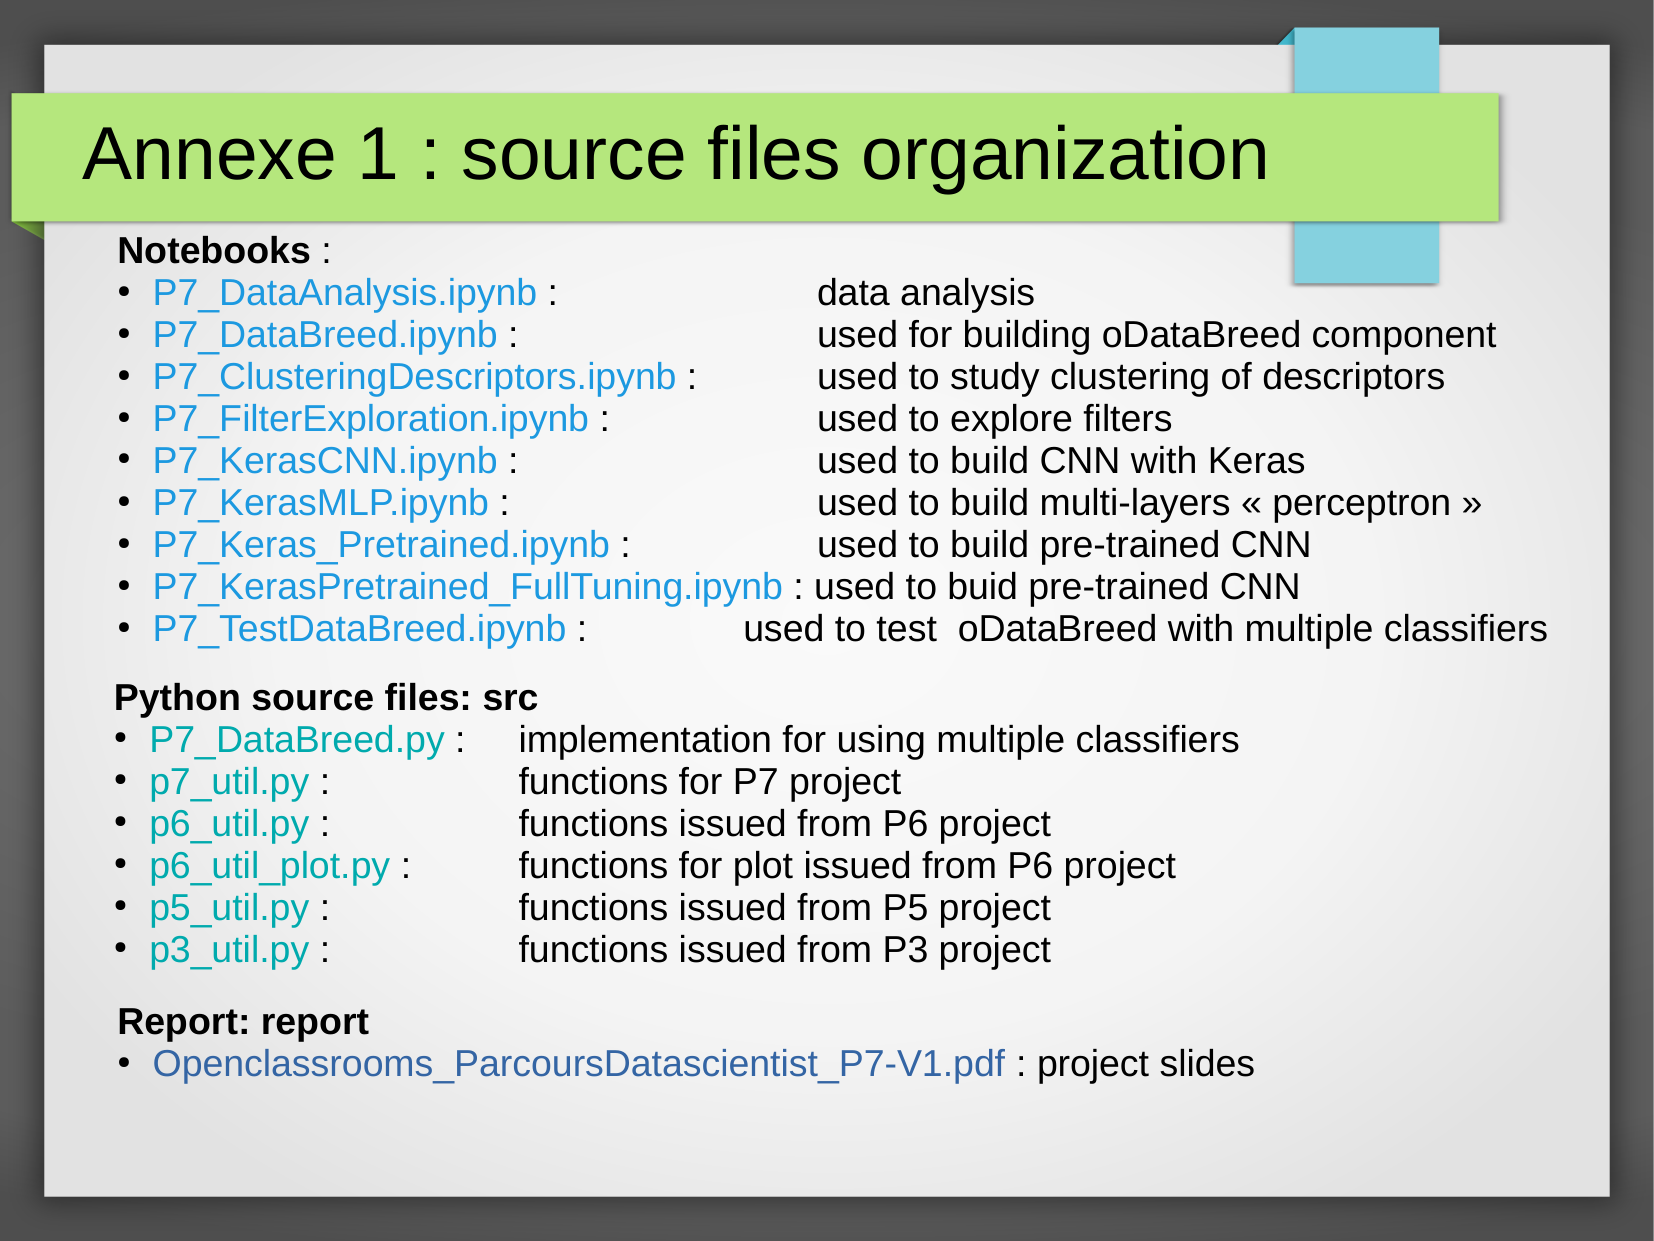

# Annexe 1 : source files organization
Notebooks :
P7_DataAnalysis.ipynb : 		data analysis
P7_DataBreed.ipynb : 				used for building oDataBreed component
P7_ClusteringDescriptors.ipynb : 		used to study clustering of descriptors
P7_FilterExploration.ipynb : 			used to explore filters
P7_KerasCNN.ipynb : 				used to build CNN with Keras
P7_KerasMLP.ipynb : 					used to build multi-layers « perceptron »
P7_Keras_Pretrained.ipynb : 			used to build pre-trained CNN
P7_KerasPretrained_FullTuning.ipynb : used to buid pre-trained CNN
P7_TestDataBreed.ipynb : 		used to test oDataBreed with multiple classifiers
Python source files: src
P7_DataBreed.py : 	implementation for using multiple classifiers
p7_util.py : 			functions for P7 project
p6_util.py : 			functions issued from P6 project
p6_util_plot.py : 		functions for plot issued from P6 project
p5_util.py : 			functions issued from P5 project
p3_util.py : 			functions issued from P3 project
Report: report
Openclassrooms_ParcoursDatascientist_P7-V1.pdf : project slides